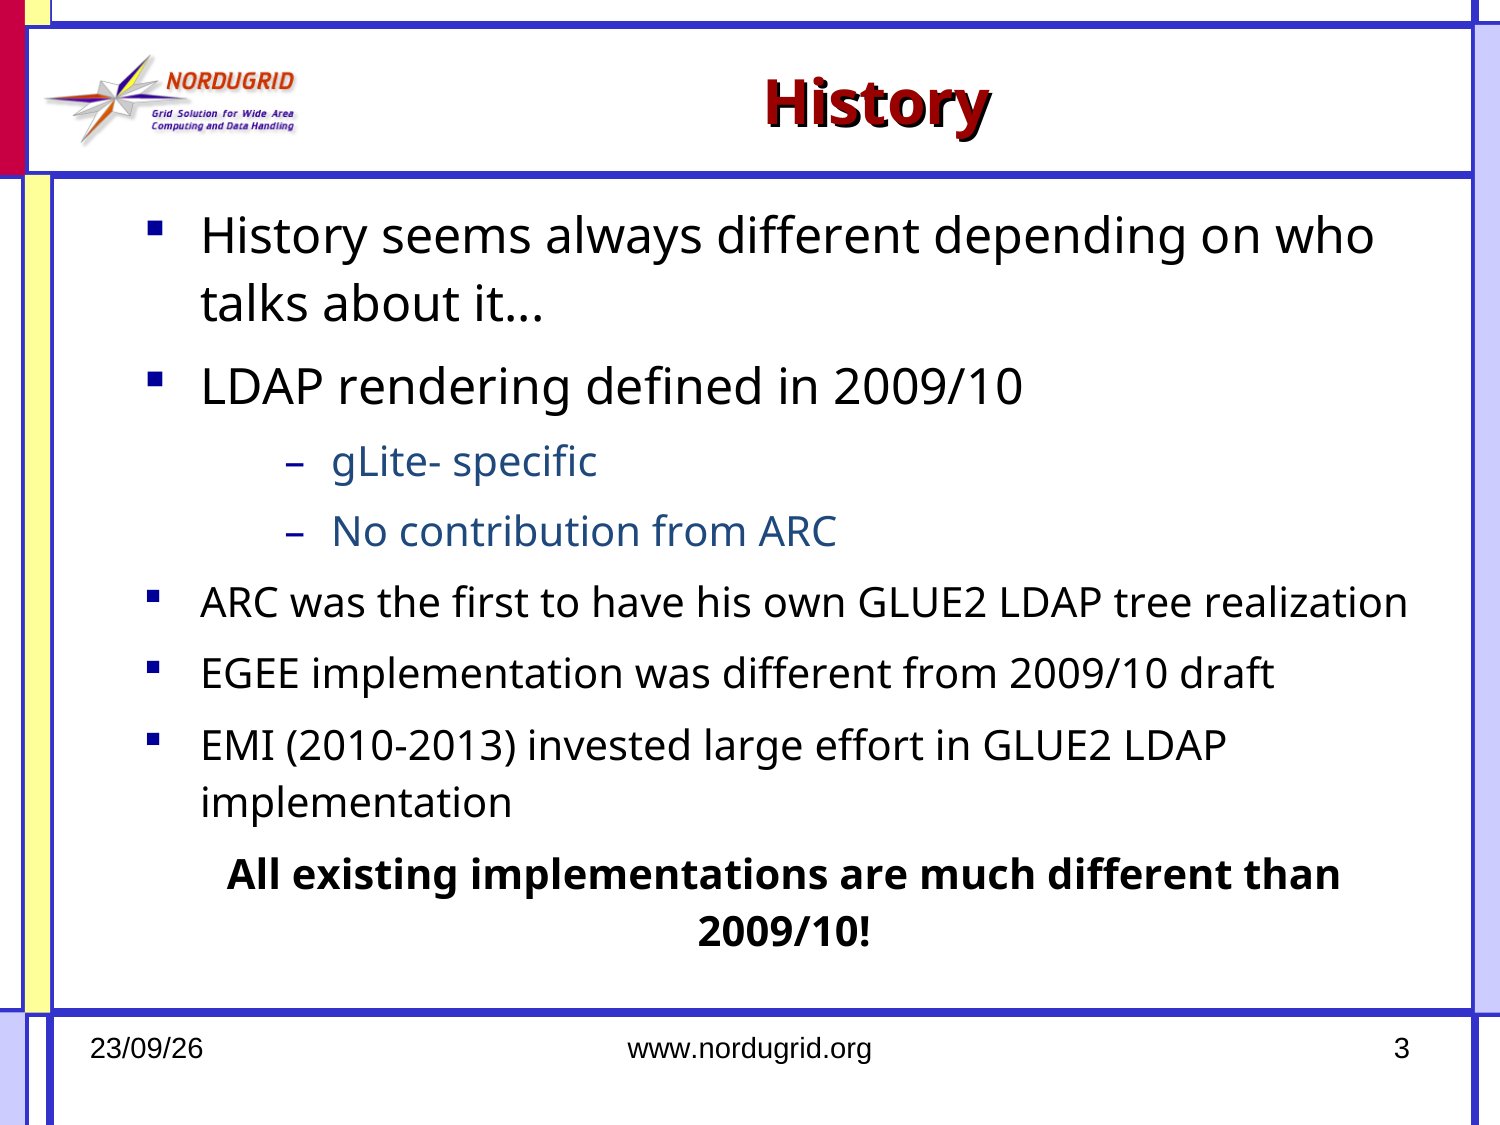

# History
History seems always different depending on who talks about it...
LDAP rendering defined in 2009/10
gLite- specific
No contribution from ARC
ARC was the first to have his own GLUE2 LDAP tree realization
EGEE implementation was different from 2009/10 draft
EMI (2010-2013) invested large effort in GLUE2 LDAP implementation
All existing implementations are much different than 2009/10!
www.nordugrid.org
3